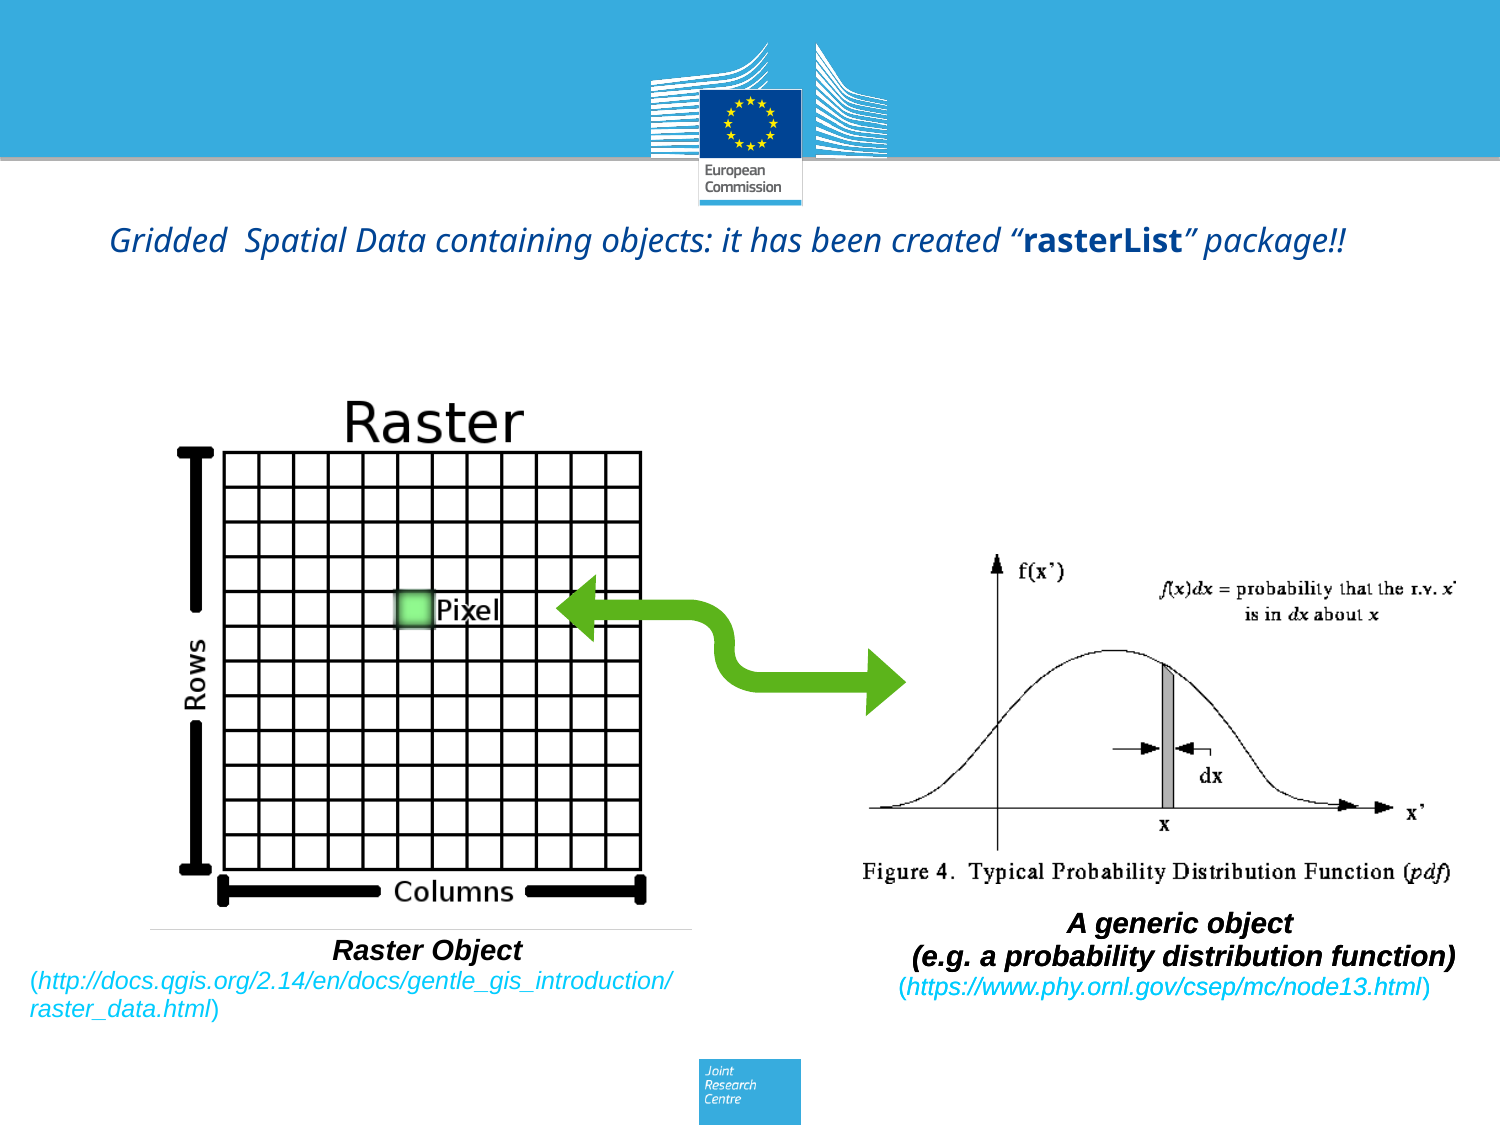

Gridded Spatial Data containing objects: it has been created “rasterList” package!!
A generic object
(e.g. a probability distribution function)
(https://www.phy.ornl.gov/csep/mc/node13.html)
A generic object
(e.g. a probability distribution function)
(https://www.phy.ornl.gov/csep/mc/node13.html)
Raster Object
(http://docs.qgis.org/2.14/en/docs/gentle_gis_introduction/raster_data.html)